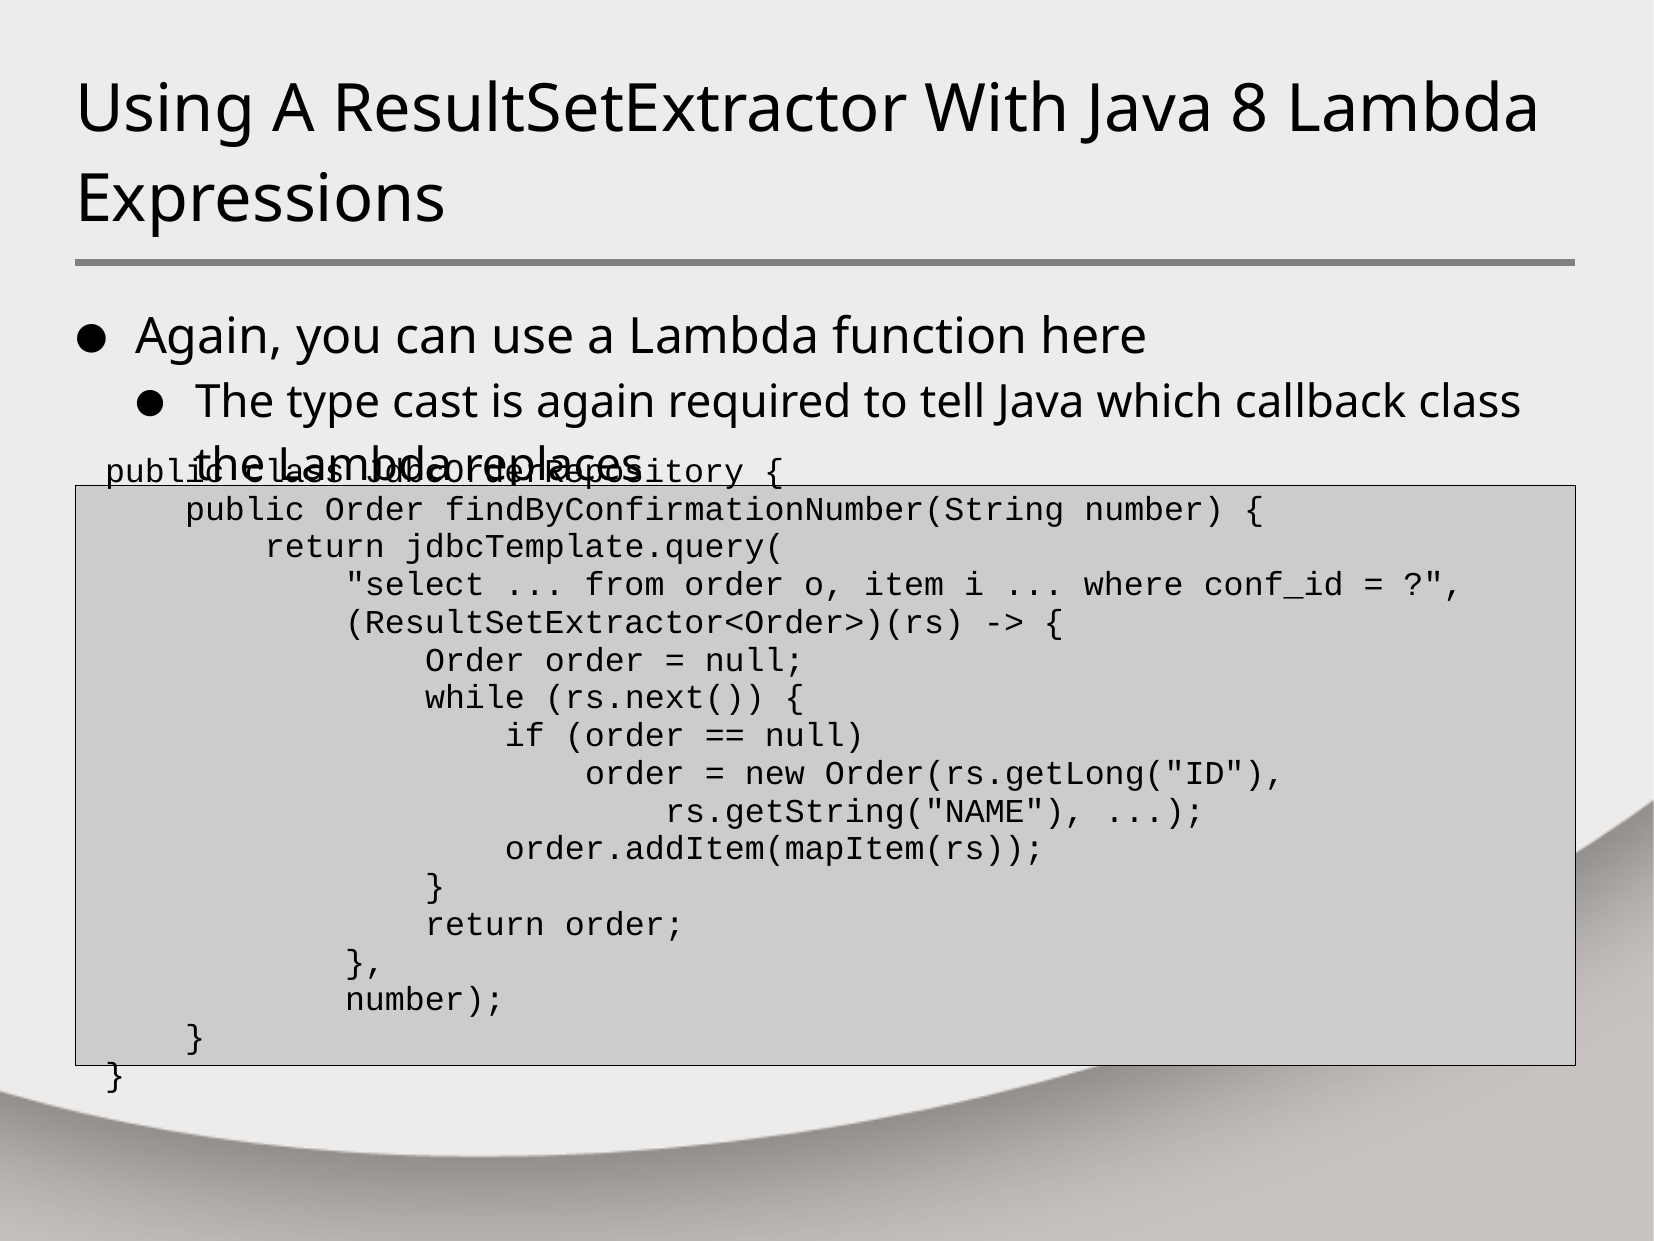

# Using A ResultSetExtractor With Java 8 Lambda Expressions
Again, you can use a Lambda function here
The type cast is again required to tell Java which callback class the Lambda replaces
public class JdbcOrderRepository {
 public Order findByConfirmationNumber(String number) {
 return jdbcTemplate.query(
 "select ... from order o, item i ... where conf_id = ?",
 (ResultSetExtractor<Order>)(rs) -> {
 Order order = null;
 while (rs.next()) {
 if (order == null)
 order = new Order(rs.getLong("ID"),
 rs.getString("NAME"), ...);
 order.addItem(mapItem(rs));
 }
 return order;
 },
 number);
 }
}